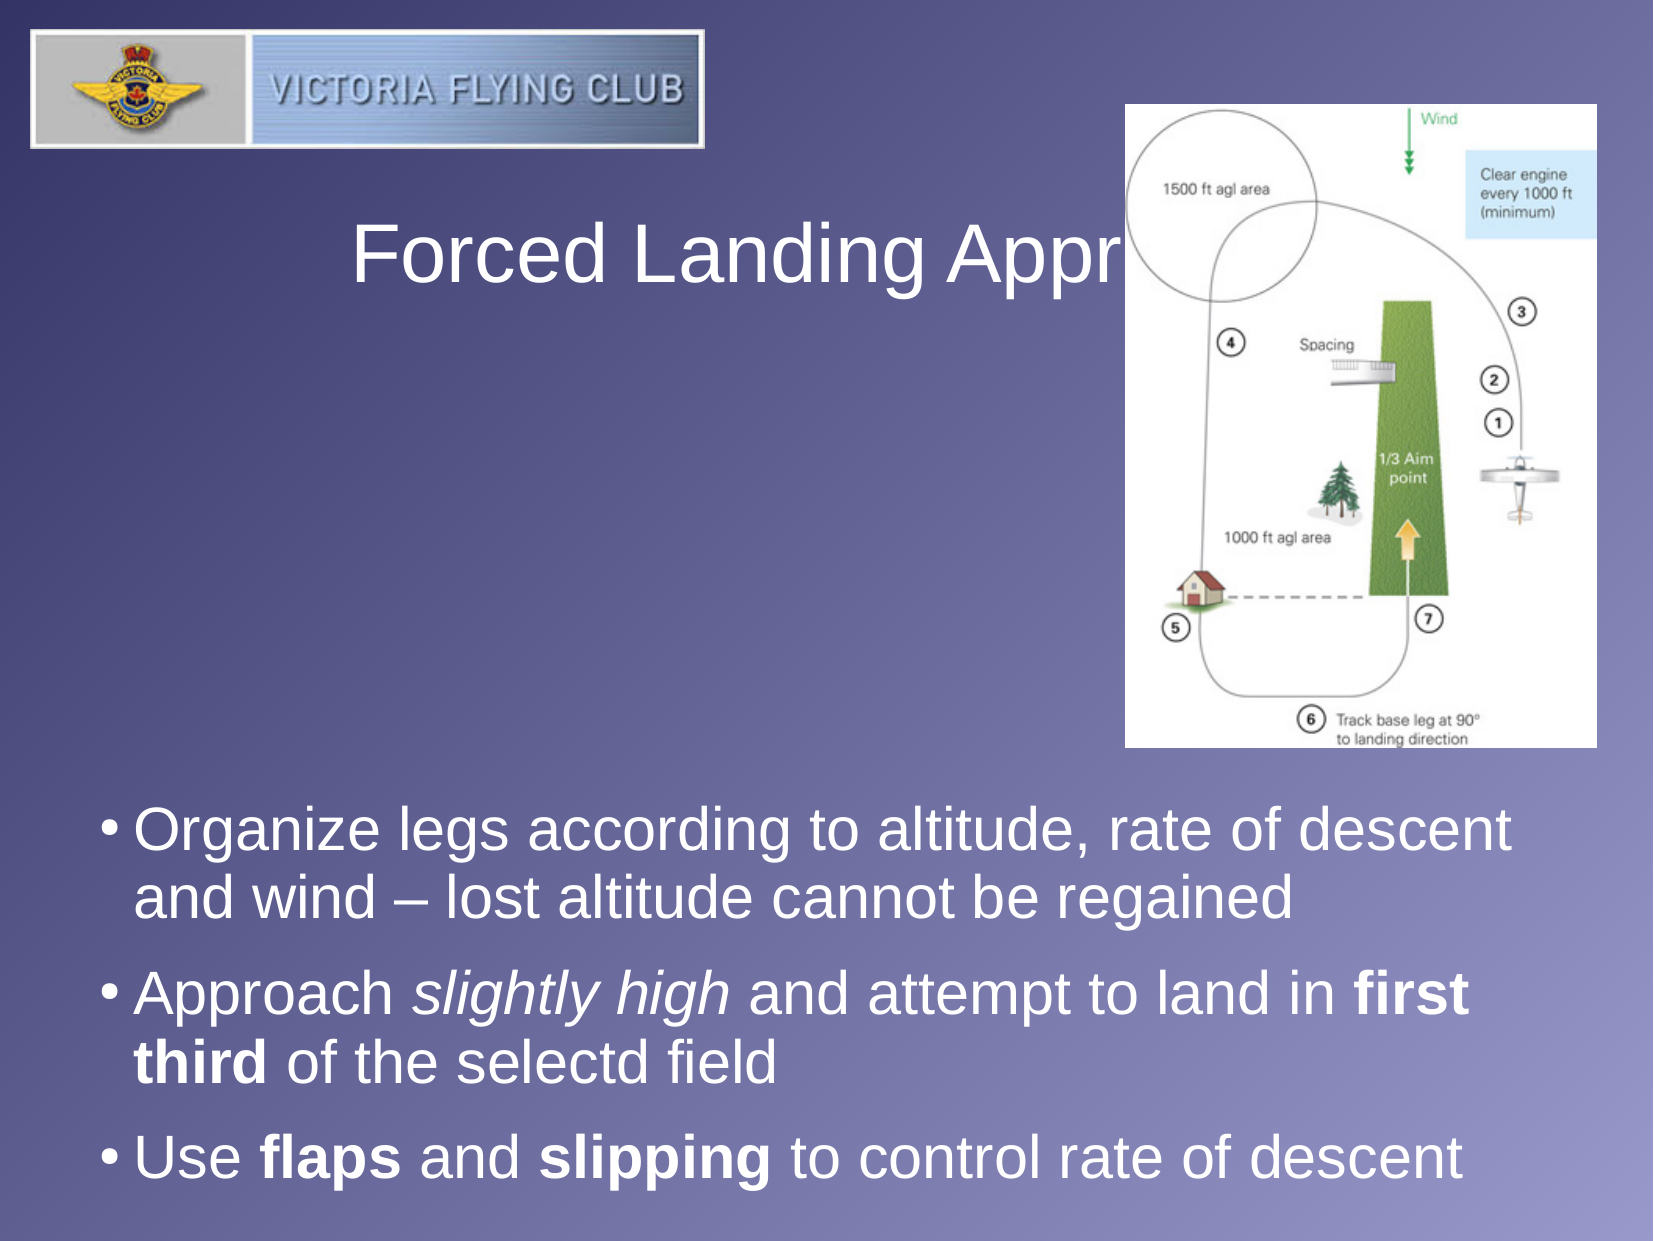

# Forced Landing Approach
Organize legs according to altitude, rate of descent and wind – lost altitude cannot be regained
Approach slightly high and attempt to land in first third of the selectd field
Use flaps and slipping to control rate of descent